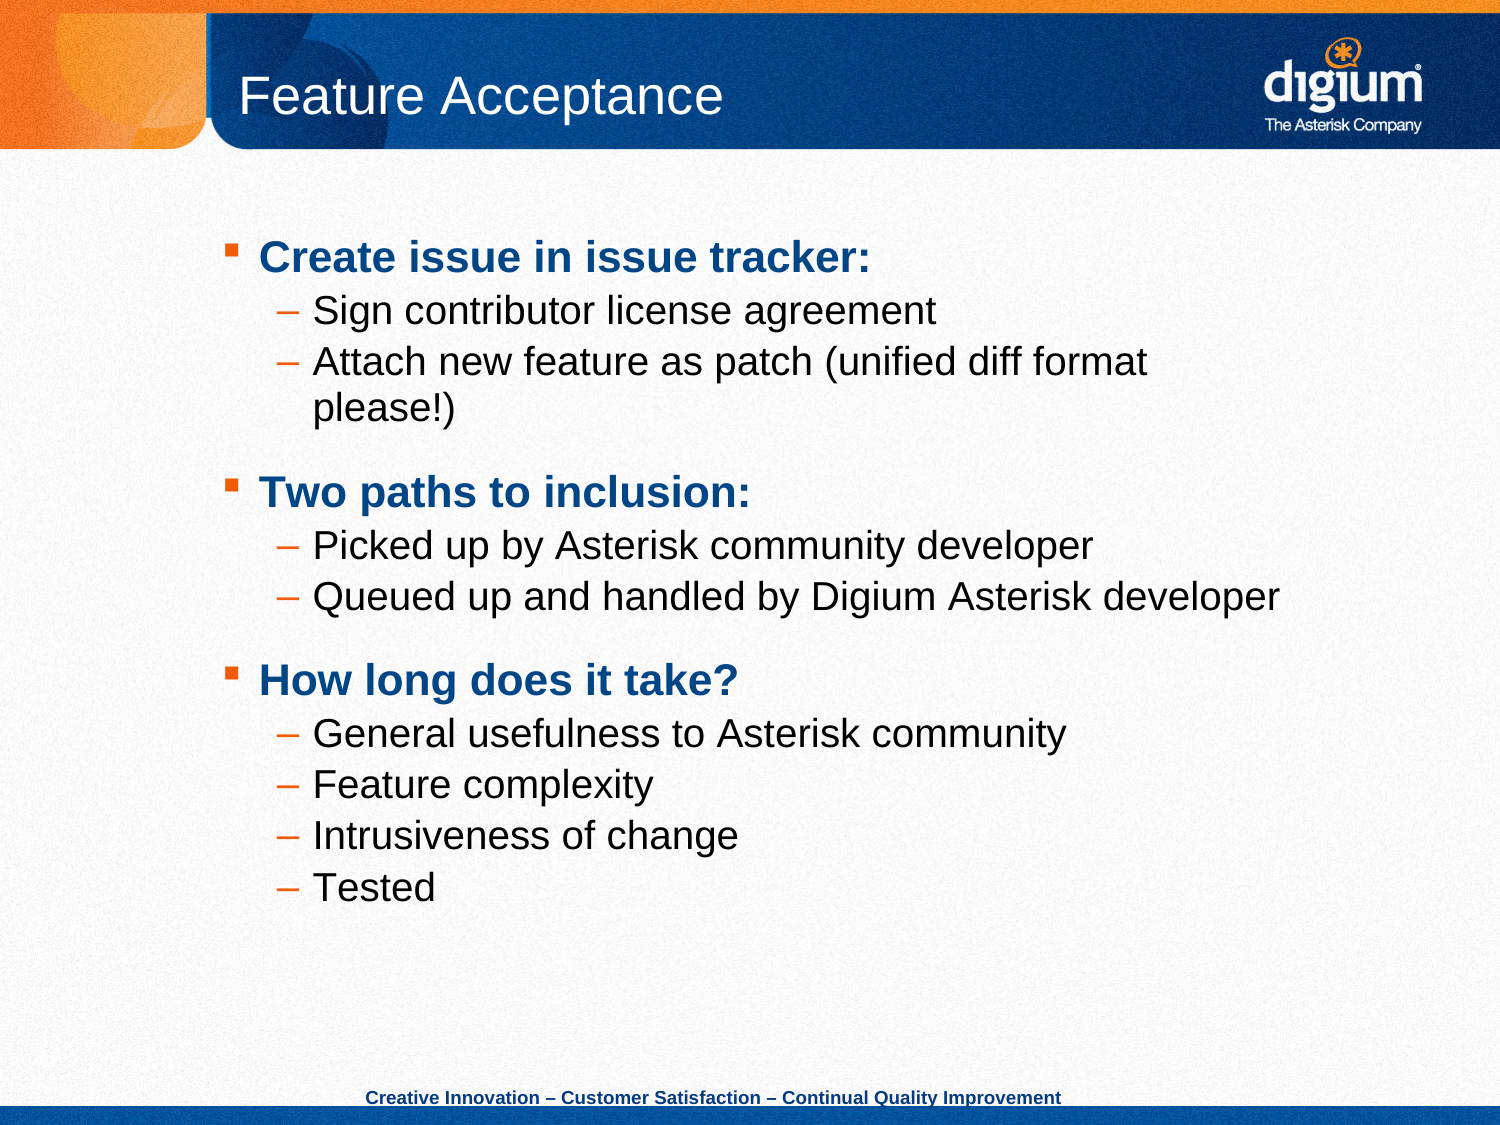

# Feature Acceptance
Create issue in issue tracker:
Sign contributor license agreement
Attach new feature as patch (unified diff format please!)
Two paths to inclusion:
Picked up by Asterisk community developer
Queued up and handled by Digium Asterisk developer
How long does it take?
General usefulness to Asterisk community
Feature complexity
Intrusiveness of change
Tested